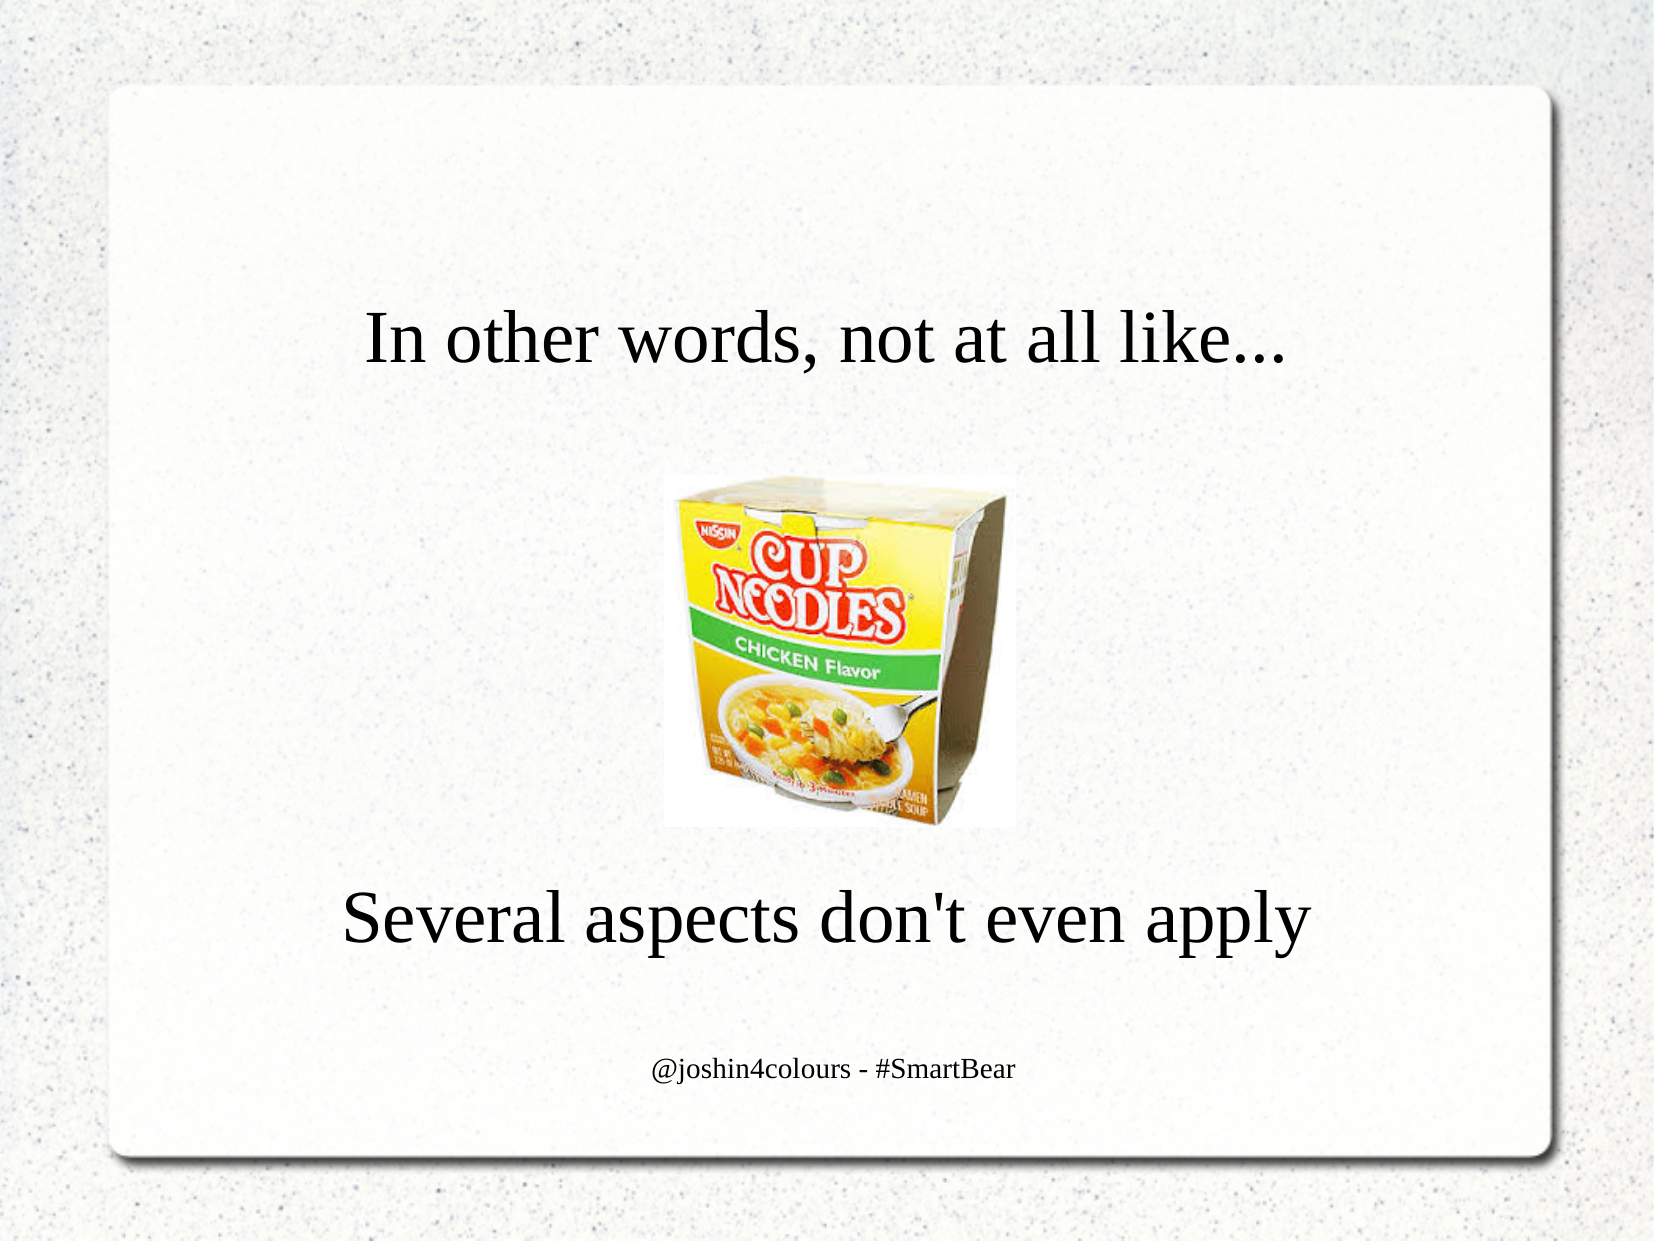

# In other words, not at all like...
Several aspects don't even apply
@joshin4colours - #SmartBear